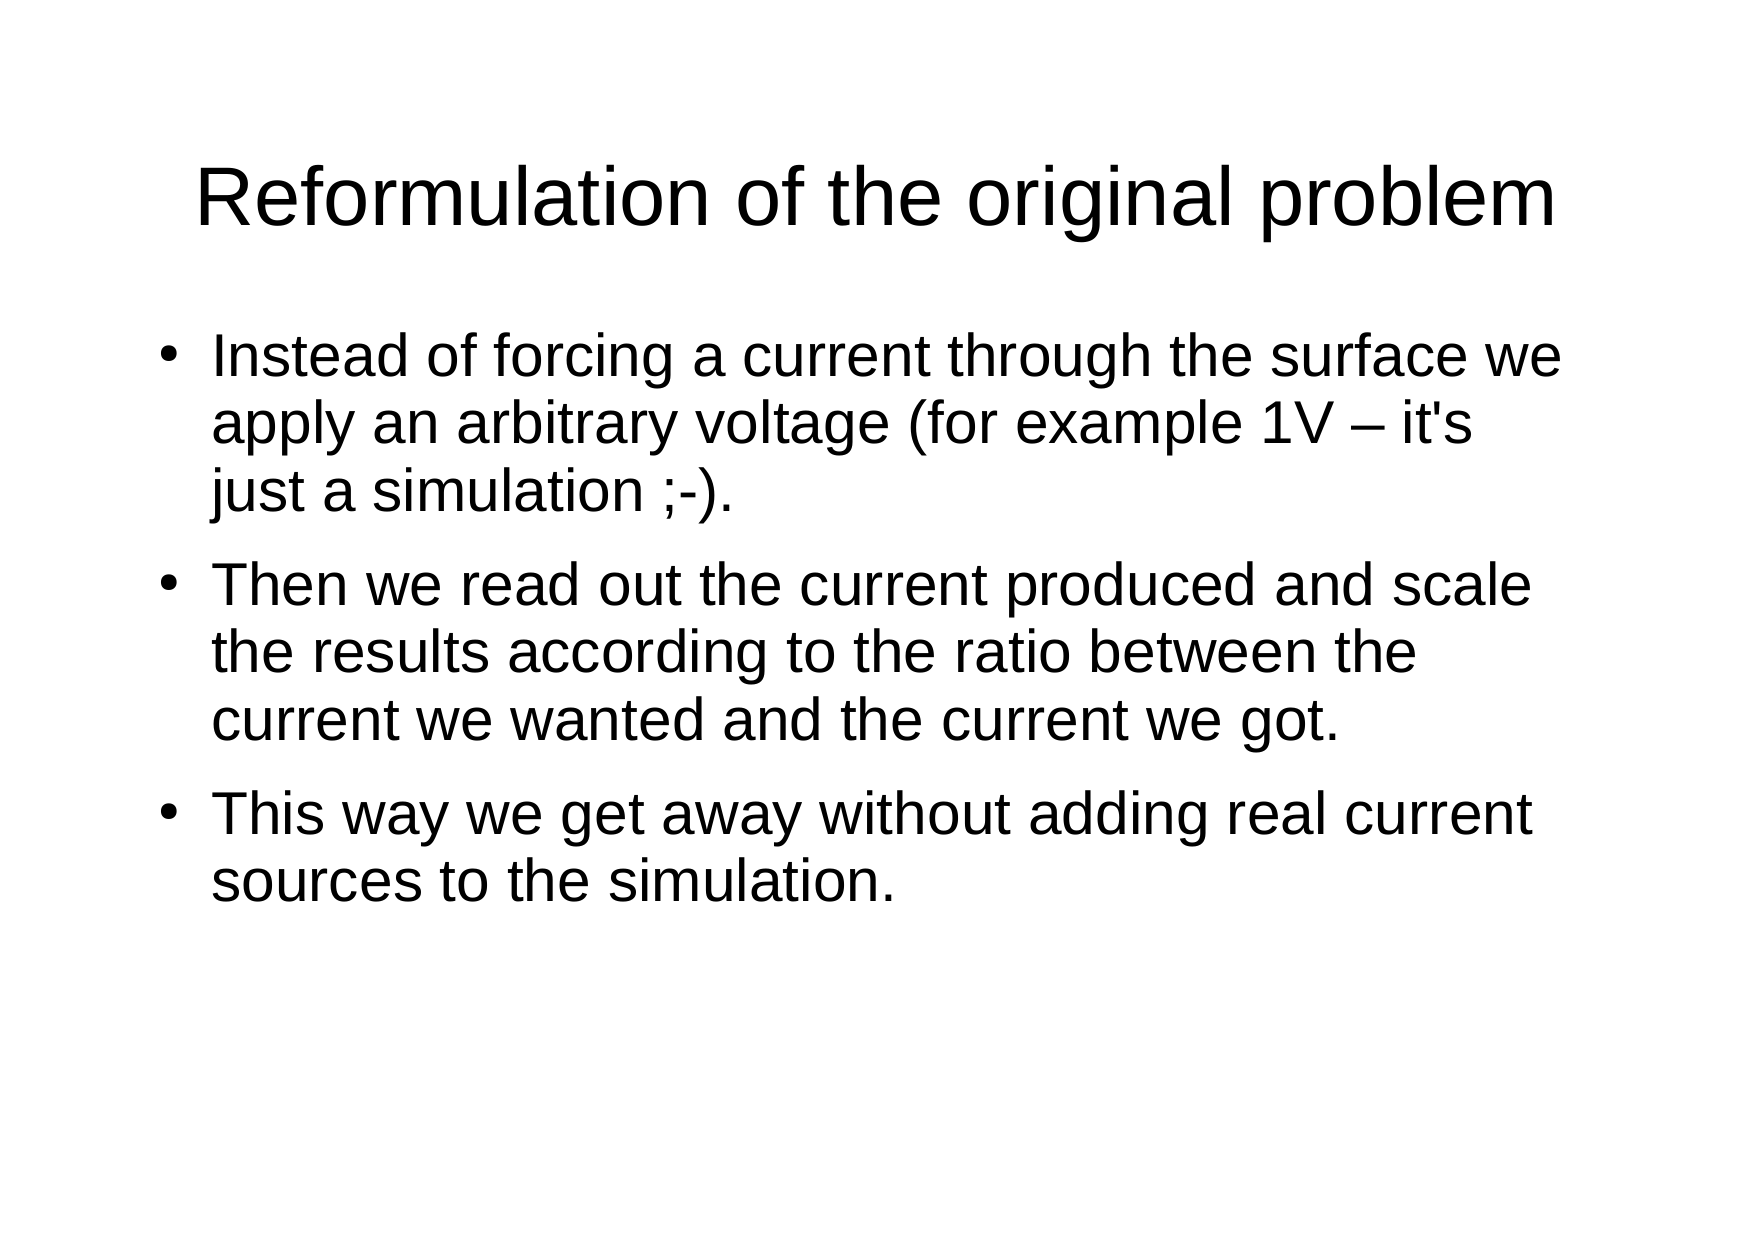

# Reformulation of the original problem
Instead of forcing a current through the surface we apply an arbitrary voltage (for example 1V – it's just a simulation ;-).
Then we read out the current produced and scale the results according to the ratio between the current we wanted and the current we got.
This way we get away without adding real current sources to the simulation.